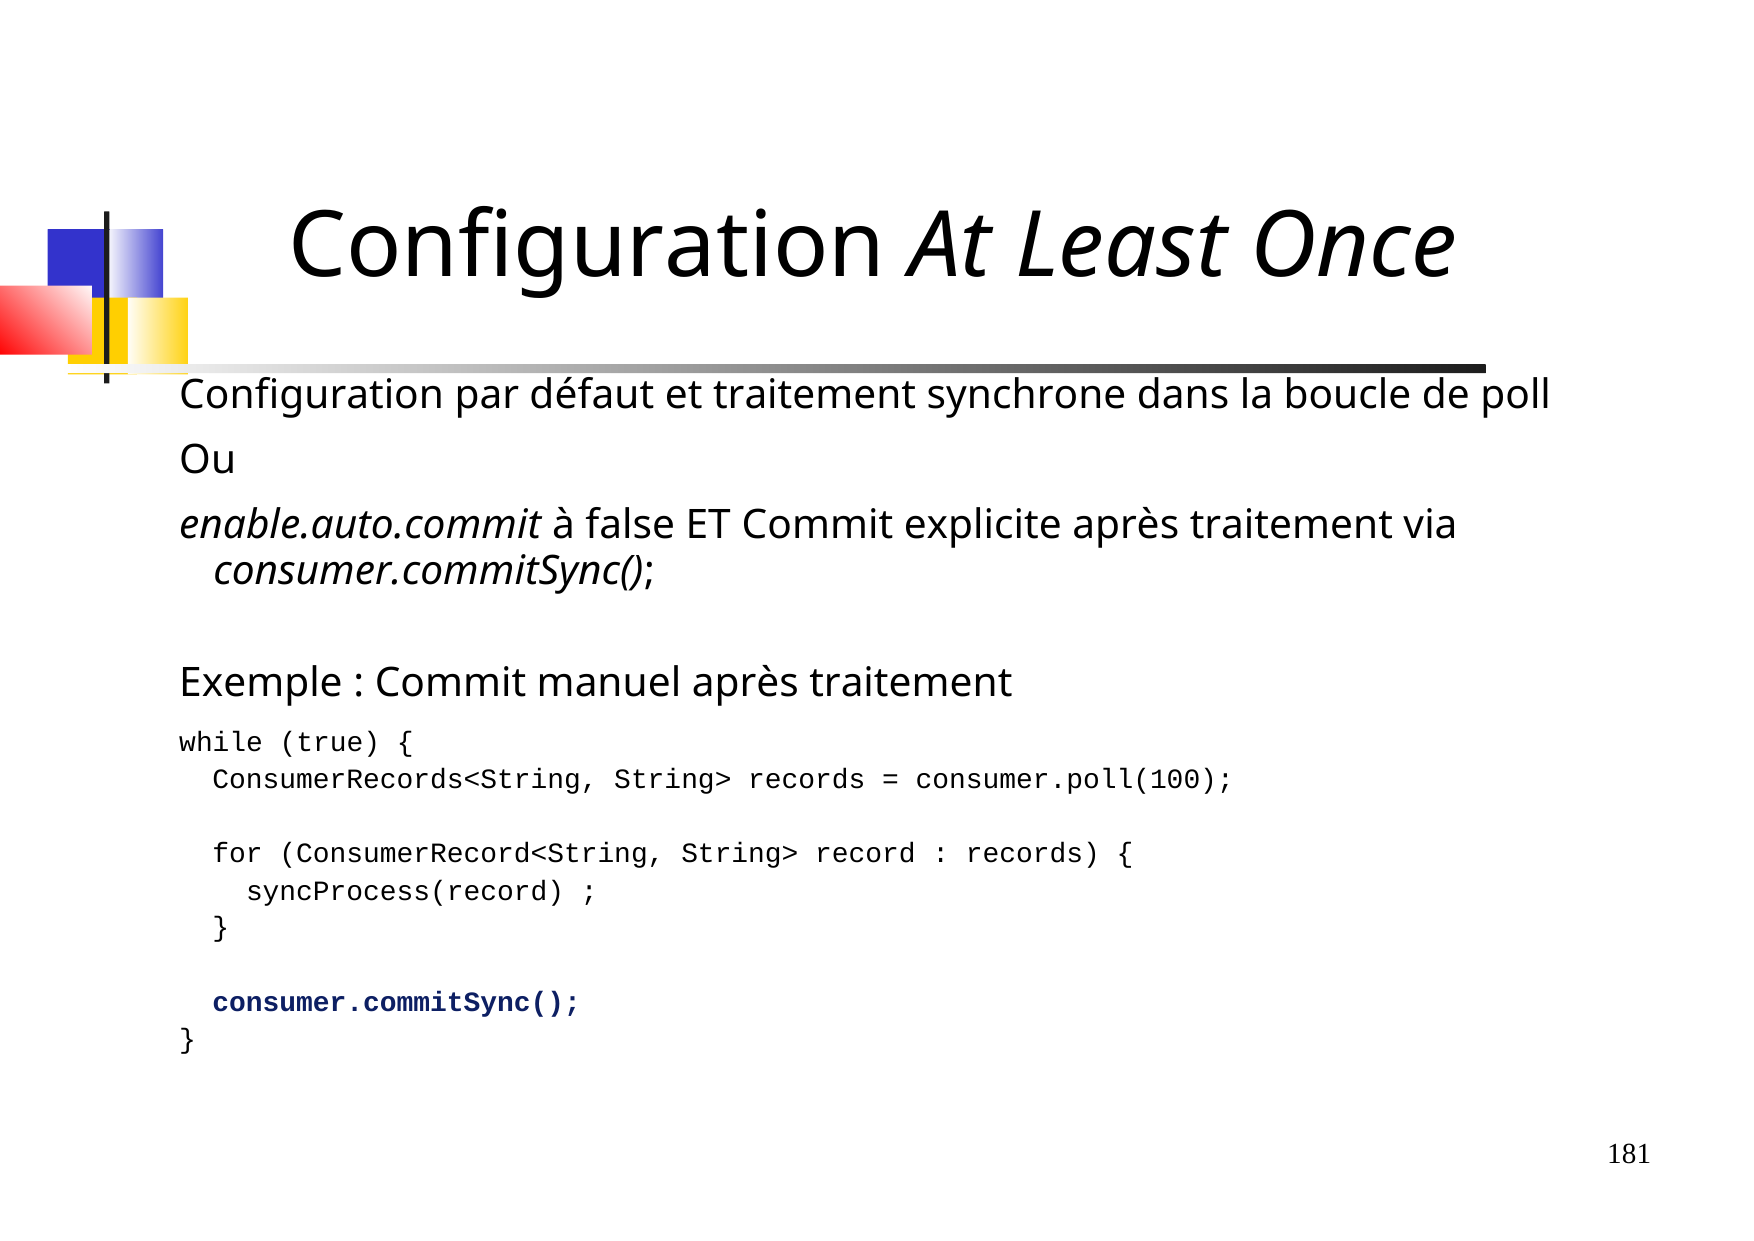

# Configuration At Least Once
Configuration par défaut et traitement synchrone dans la boucle de poll
Ou
enable.auto.commit à false ET Commit explicite après traitement via consumer.commitSync();
Exemple : Commit manuel après traitement
while (true) {
 ConsumerRecords<String, String> records = consumer.poll(100);
 for (ConsumerRecord<String, String> record : records) {
 syncProcess(record) ;
 }
 consumer.commitSync();
}